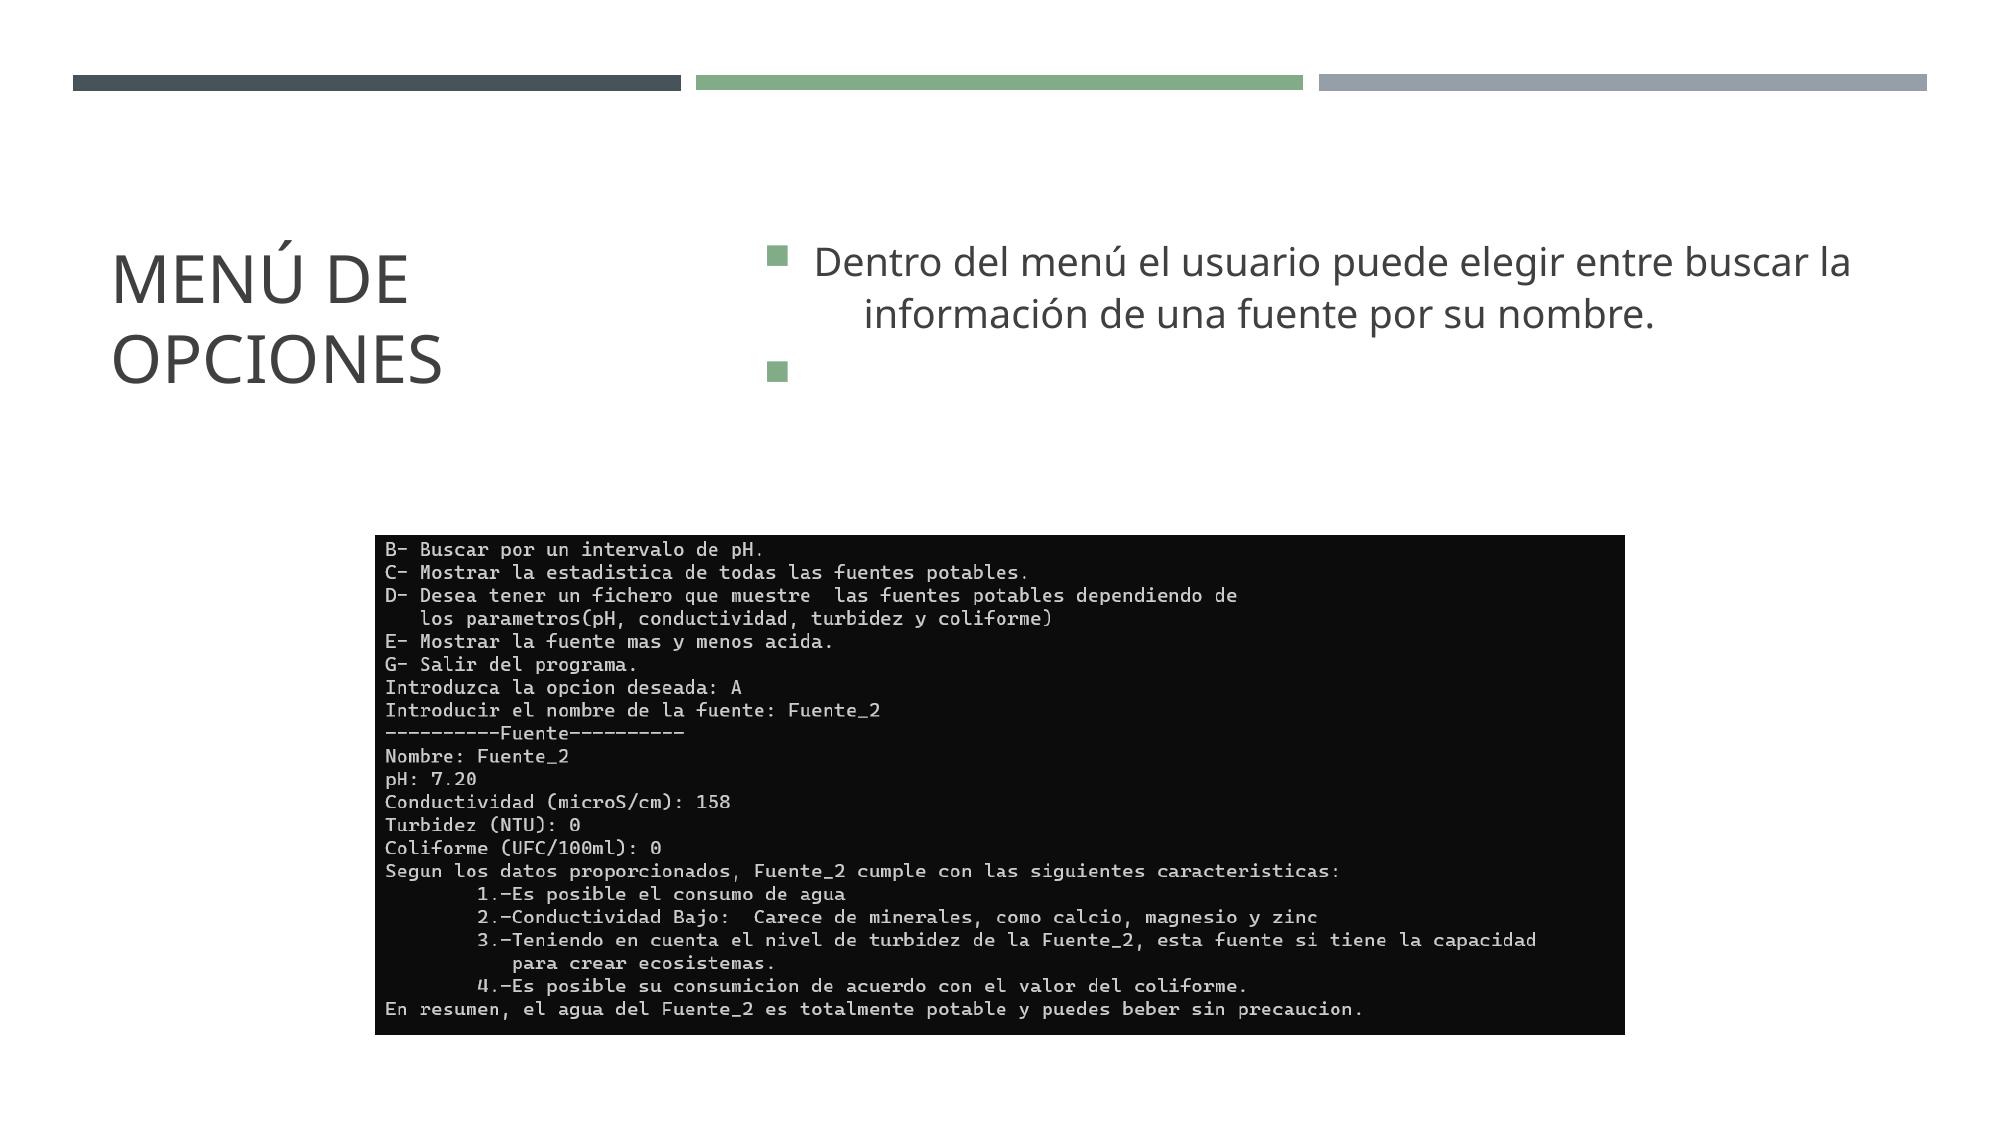

# Menú de opciones
Dentro del menú el usuario puede elegir entre buscar la información de una fuente por su nombre.